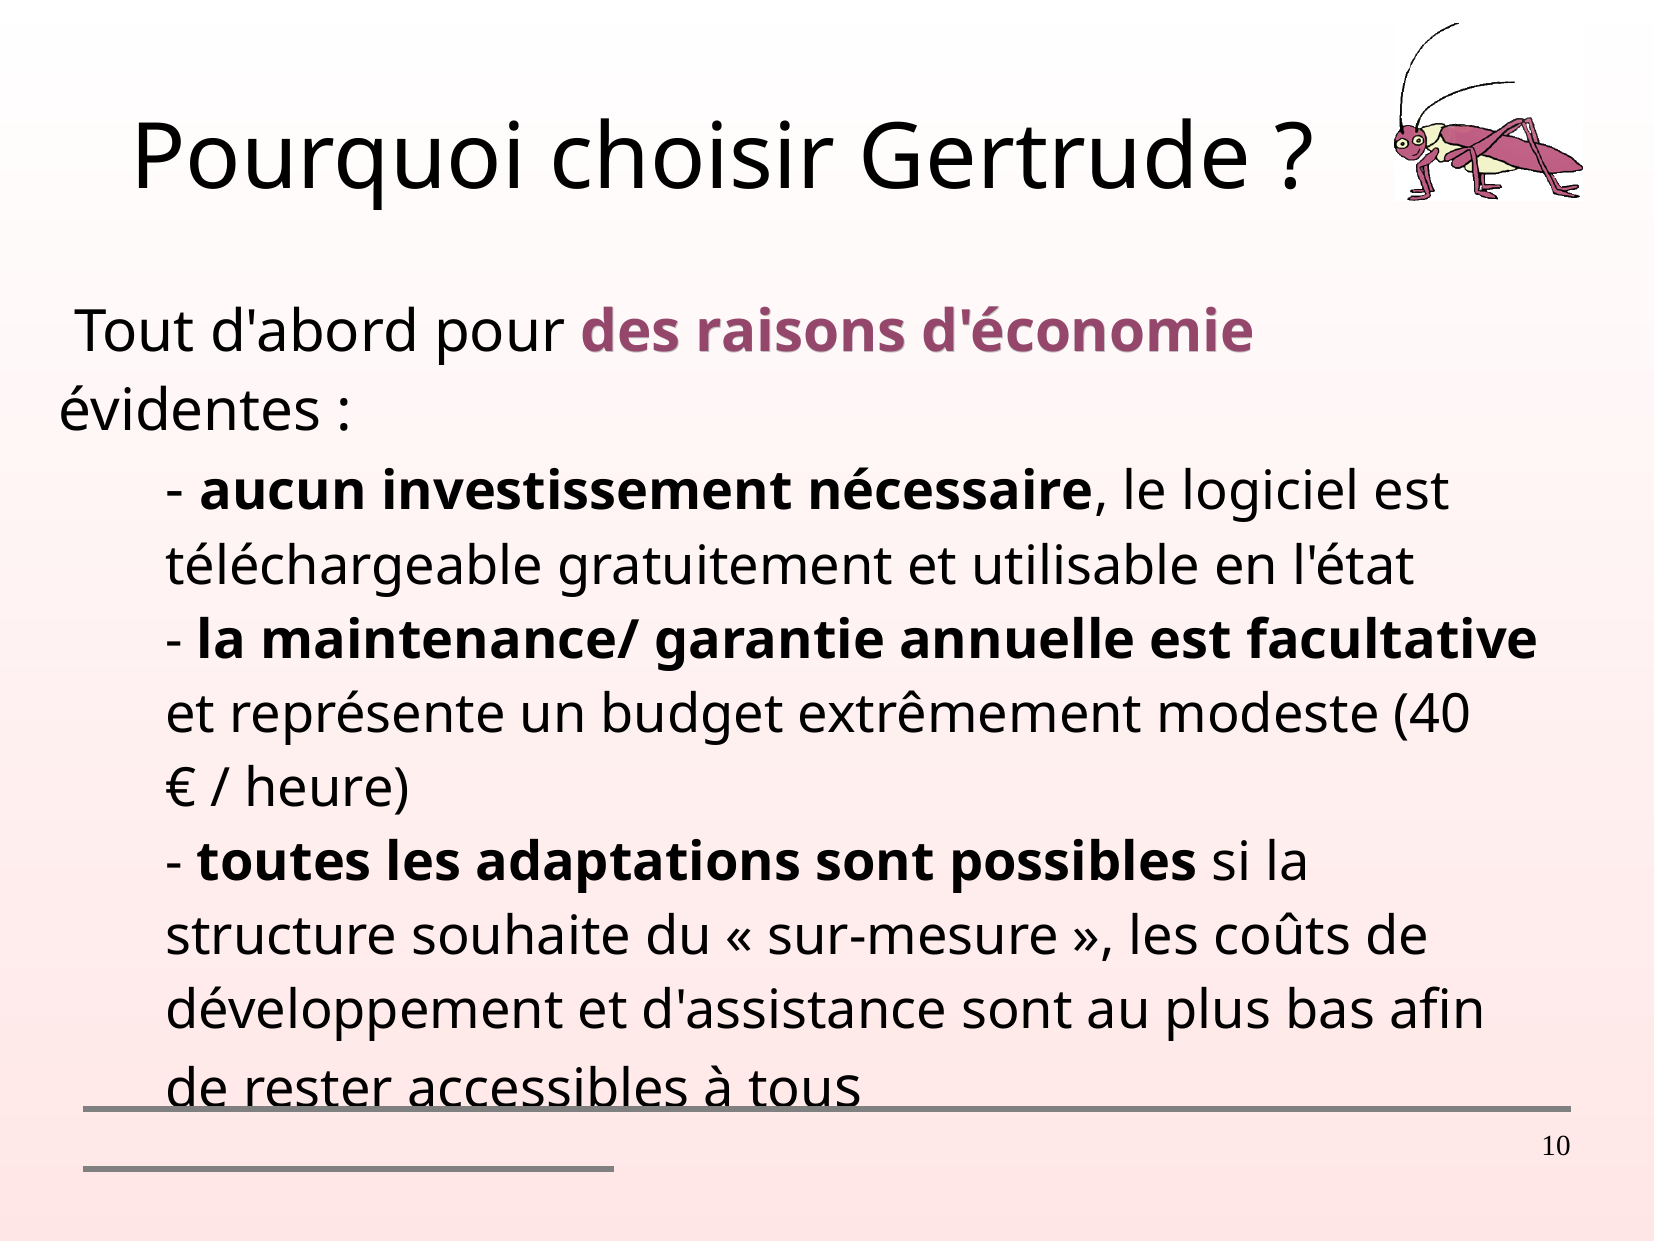

# Pourquoi choisir Gertrude ?
 Tout d'abord pour des raisons d'économie évidentes :
- aucun investissement nécessaire, le logiciel est téléchargeable gratuitement et utilisable en l'état
- la maintenance/ garantie annuelle est facultative et représente un budget extrêmement modeste (40 € / heure)
- toutes les adaptations sont possibles si la structure souhaite du « sur-mesure », les coûts de développement et d'assistance sont au plus bas afin de rester accessibles à tous
10